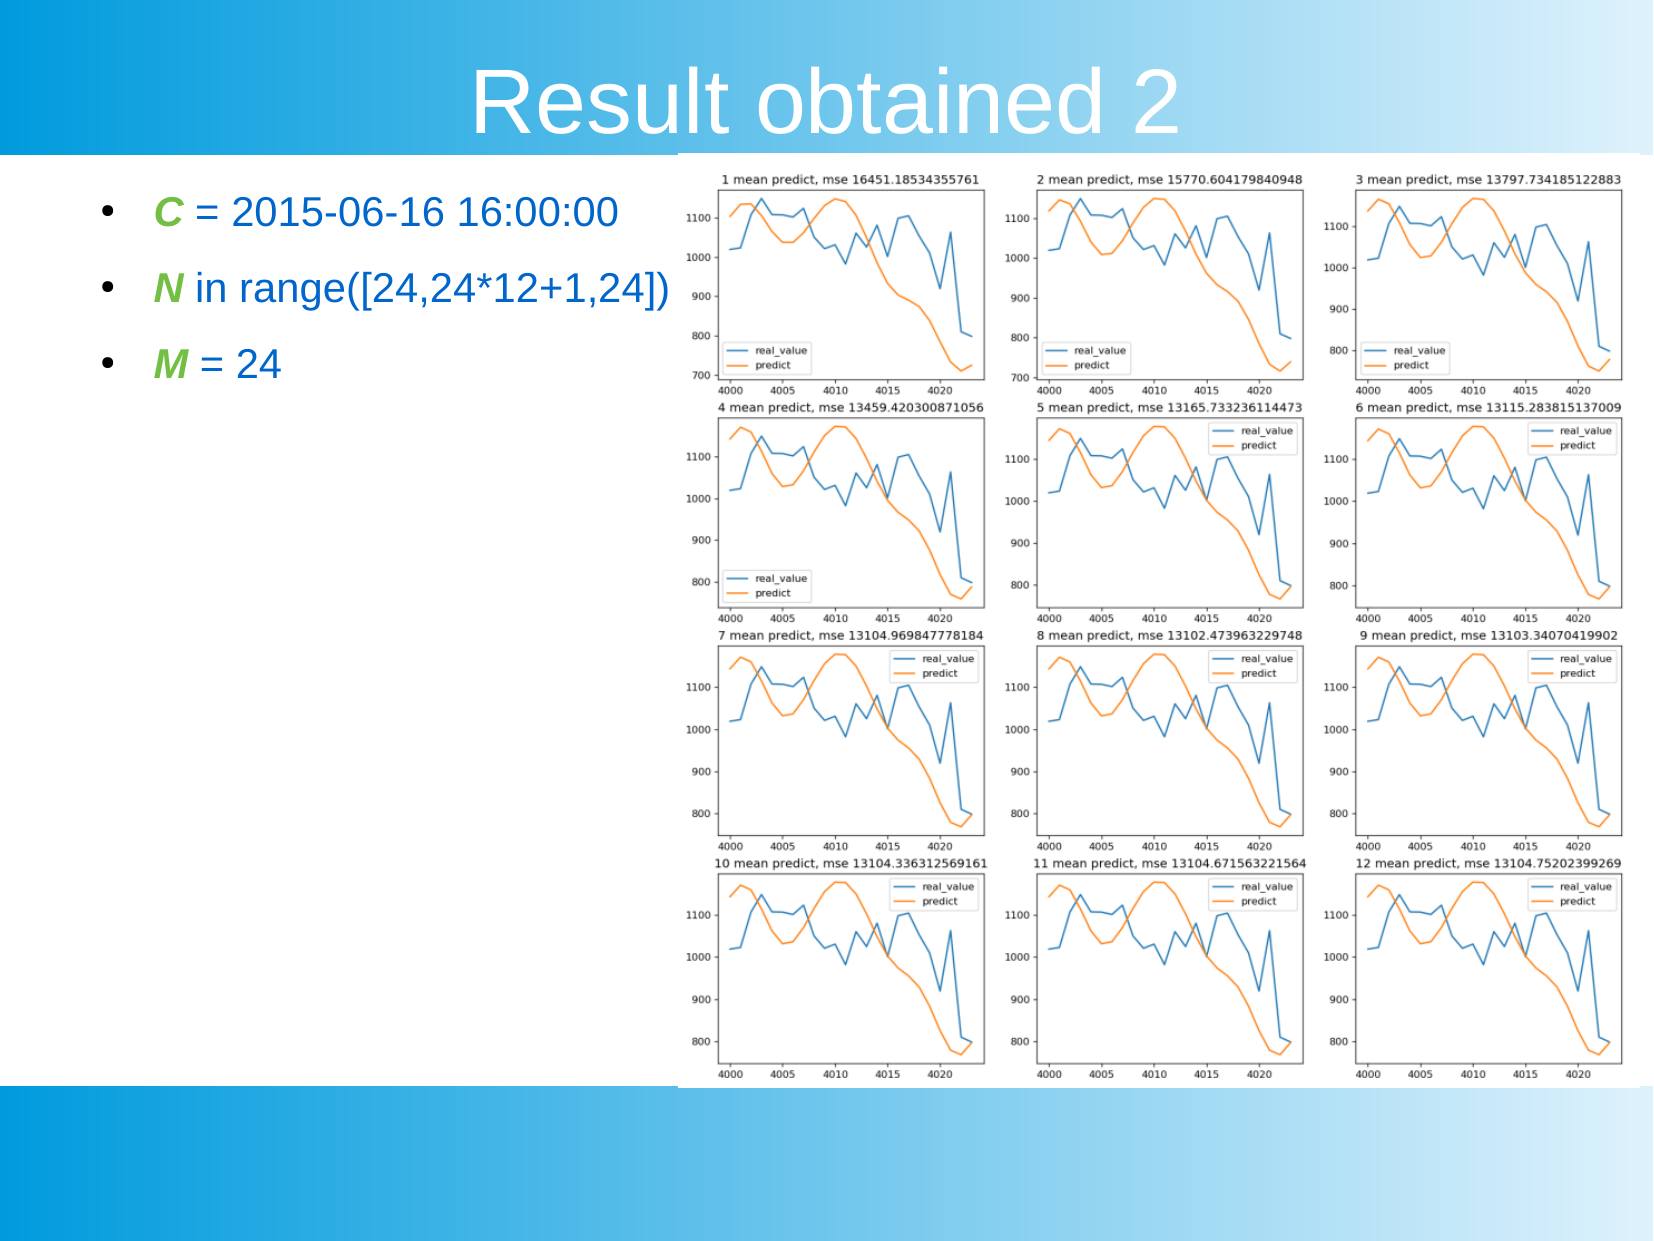

# Result obtained 2
C = 2015-06-16 16:00:00
N in range([24,24*12+1,24])
M = 24